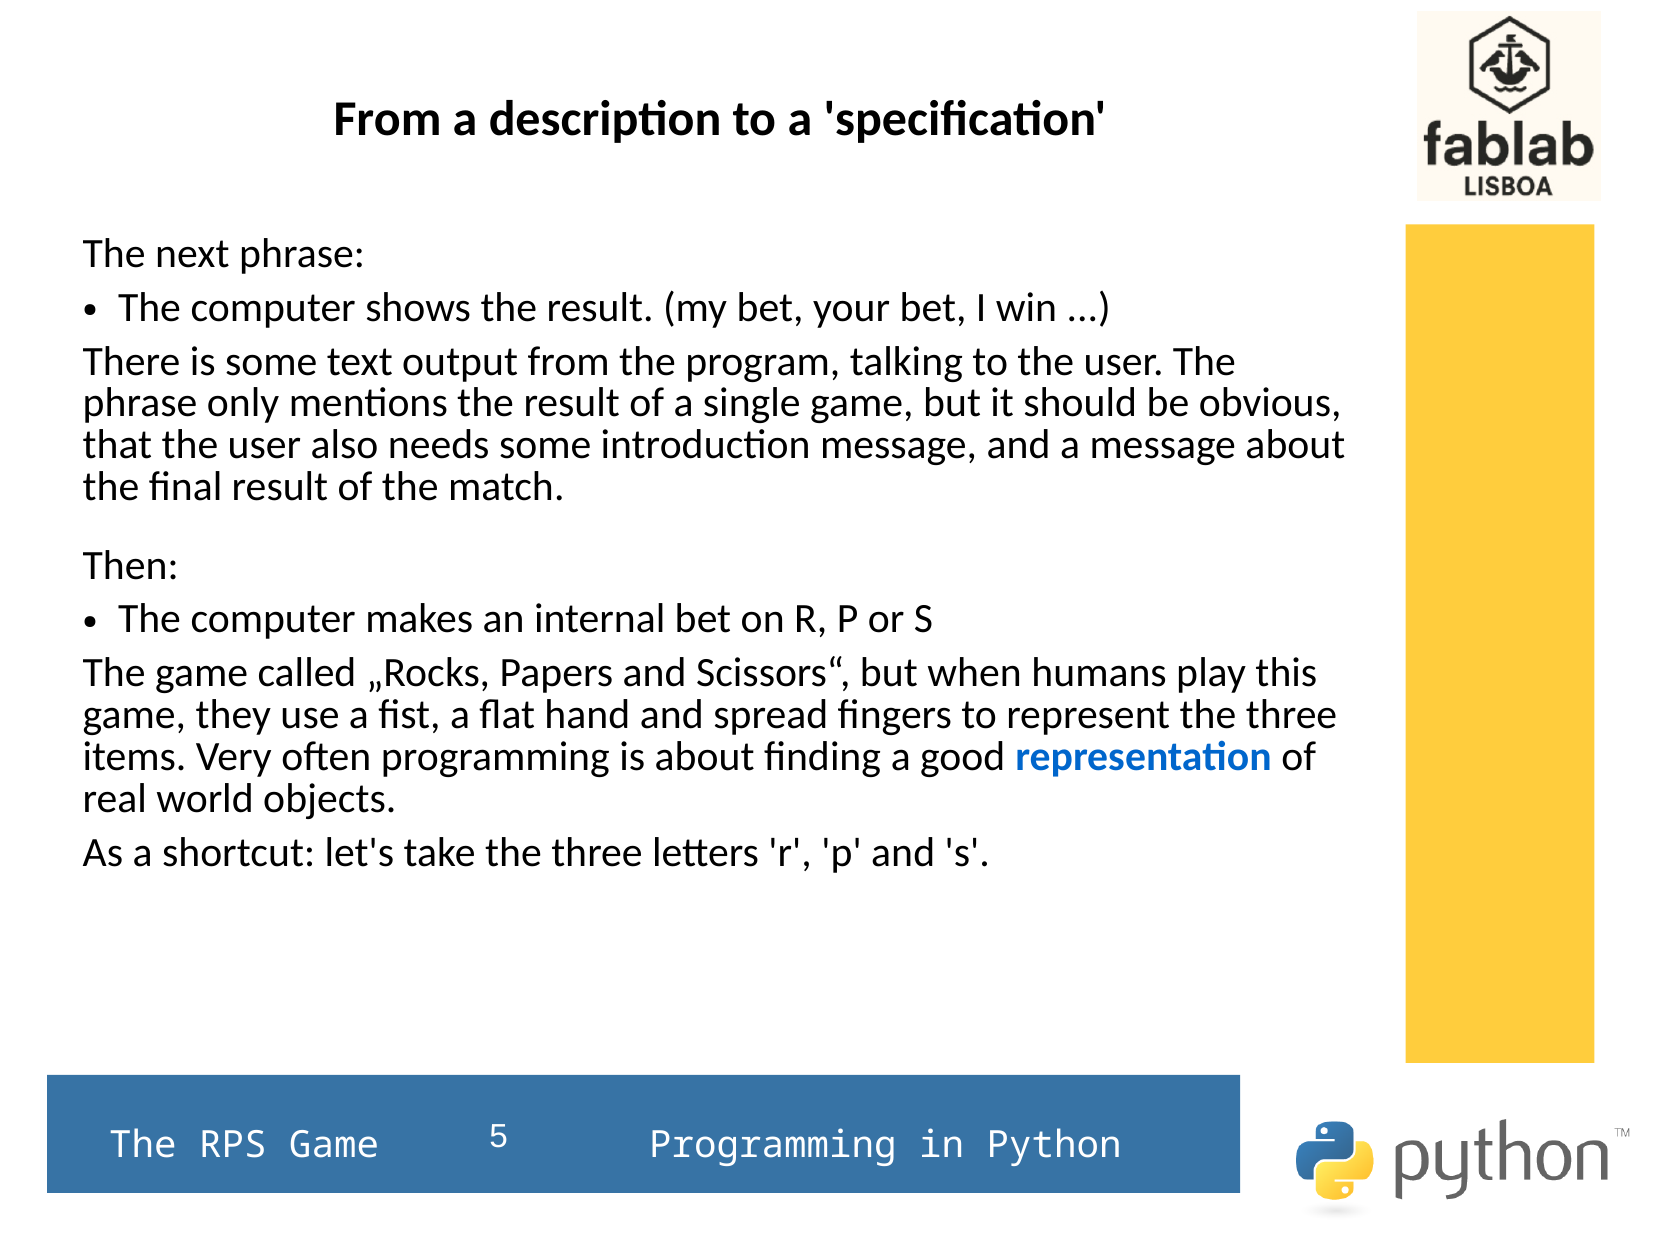

# From a description to a 'specification'
The next phrase:
The computer shows the result. (my bet, your bet, I win ...)
There is some text output from the program, talking to the user. The phrase only mentions the result of a single game, but it should be obvious, that the user also needs some introduction message, and a message about the final result of the match.
Then:
The computer makes an internal bet on R, P or S
The game called „Rocks, Papers and Scissors“, but when humans play this game, they use a fist, a flat hand and spread fingers to represent the three items. Very often programming is about finding a good representation of real world objects.
As a shortcut: let's take the three letters 'r', 'p' and 's'.
The RPS Game Programming in Python